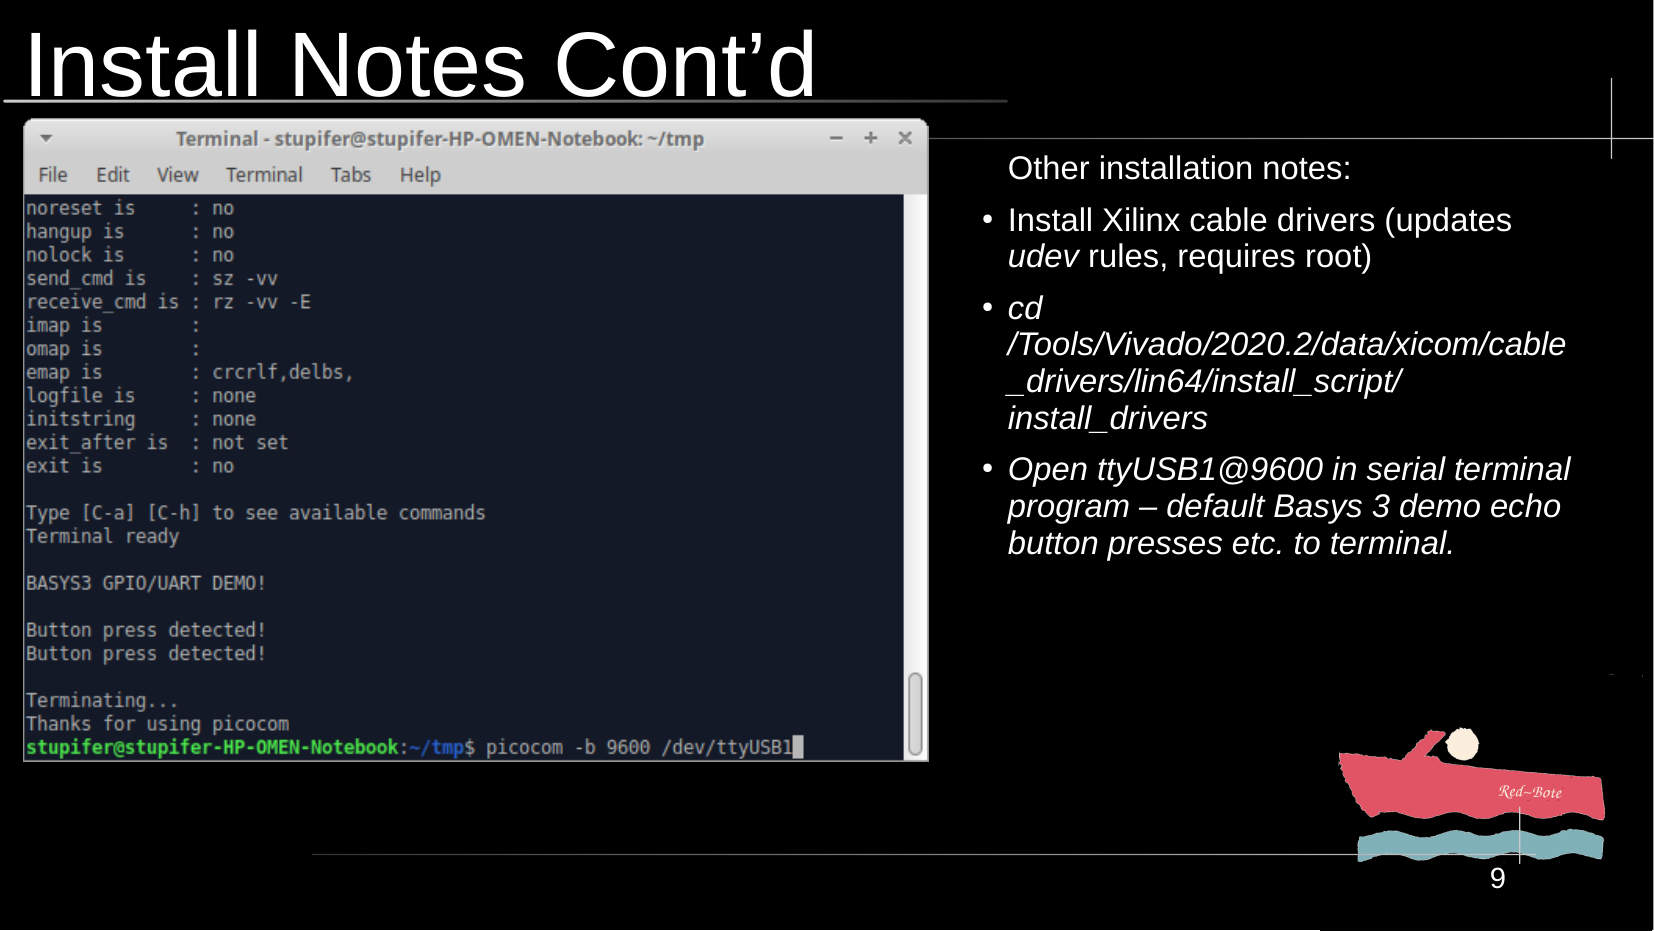

# Install Notes Cont’d
Other installation notes:
Install Xilinx cable drivers (updates udev rules, requires root)
cd /Tools/Vivado/2020.2/data/xicom/cable_drivers/lin64/install_script/install_drivers
Open ttyUSB1@9600 in serial terminal program – default Basys 3 demo echo button presses etc. to terminal.
9